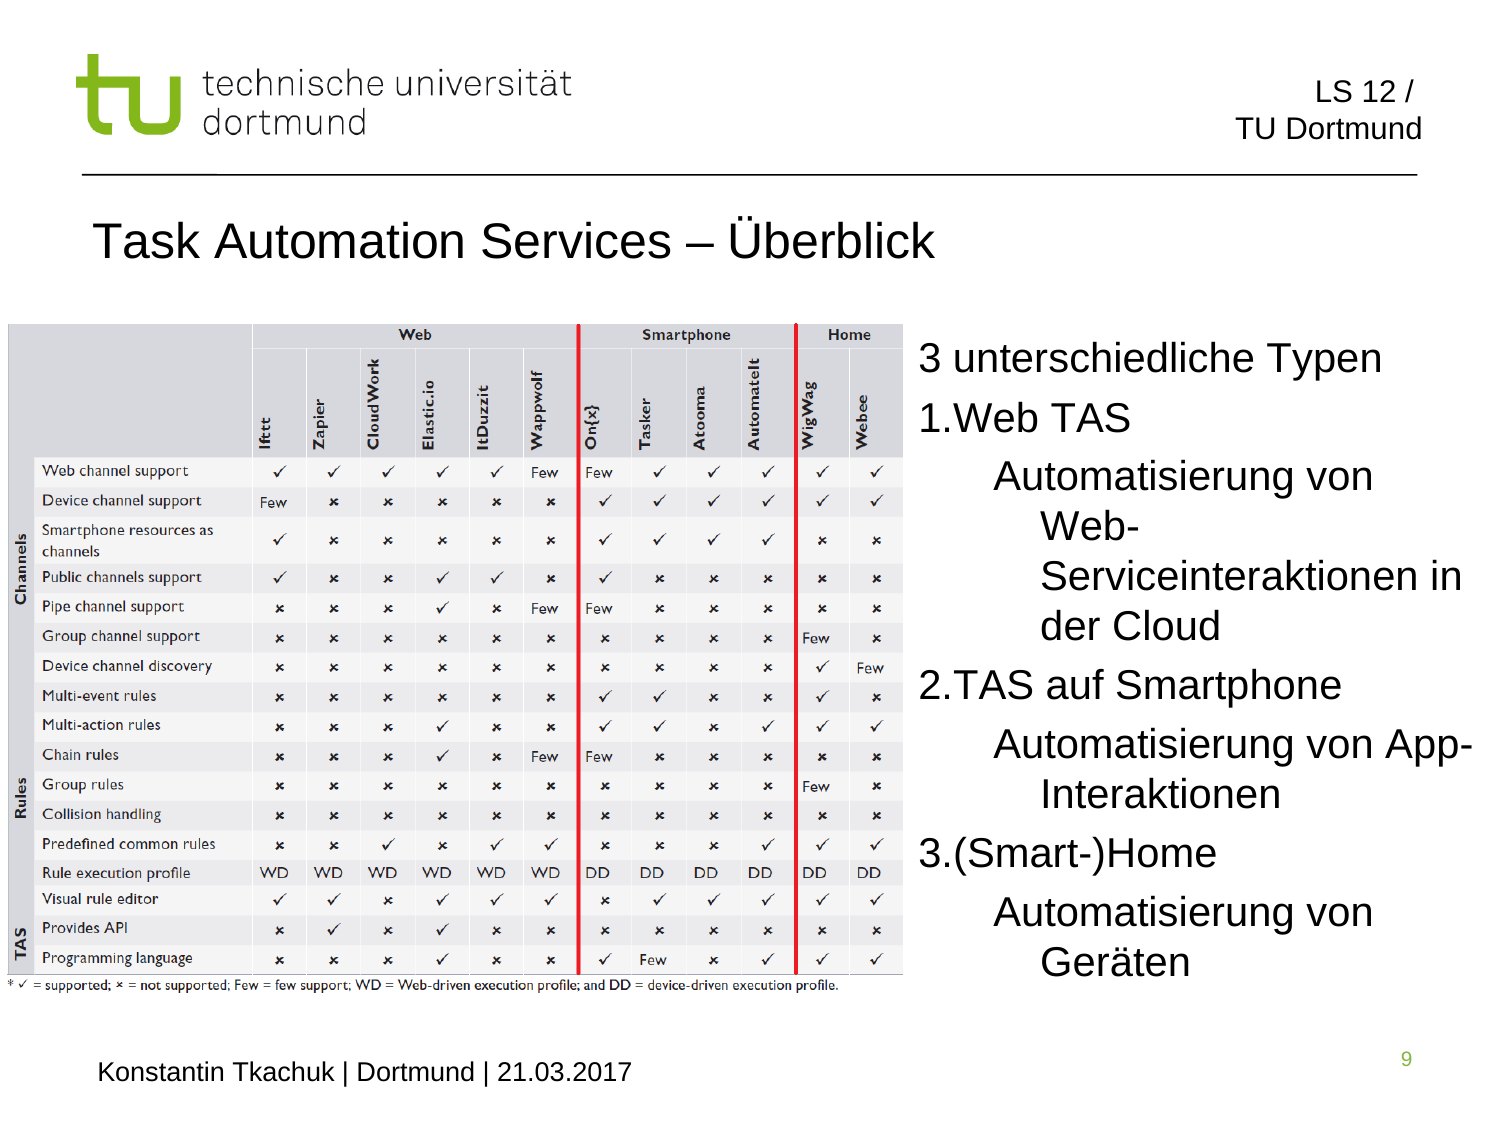

# Task Automation Services – Überblick
3 unterschiedliche Typen
Web TAS
Automatisierung von Web-Serviceinteraktionen in der Cloud
TAS auf Smartphone
Automatisierung von App-Interaktionen
(Smart-)Home
Automatisierung von Geräten
Konstantin Tkachuk | Dortmund | 21.03.2017